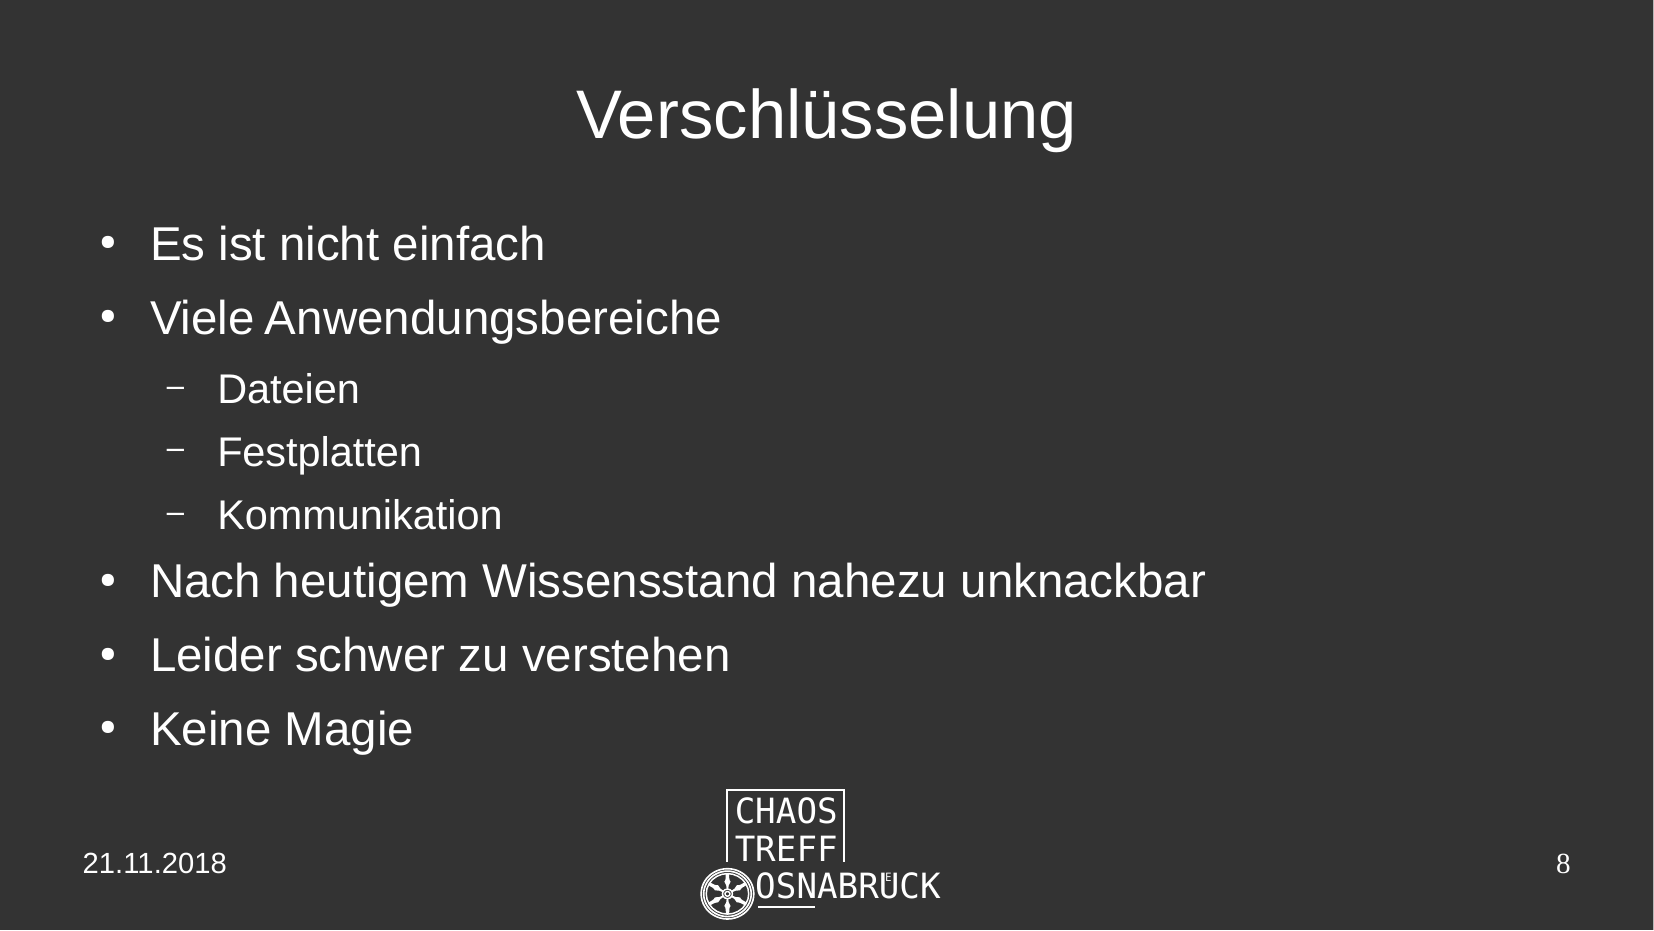

# Verschlüsselung
Es ist nicht einfach
Viele Anwendungsbereiche
Dateien
Festplatten
Kommunikation
Nach heutigem Wissensstand nahezu unknackbar
Leider schwer zu verstehen
Keine Magie
8